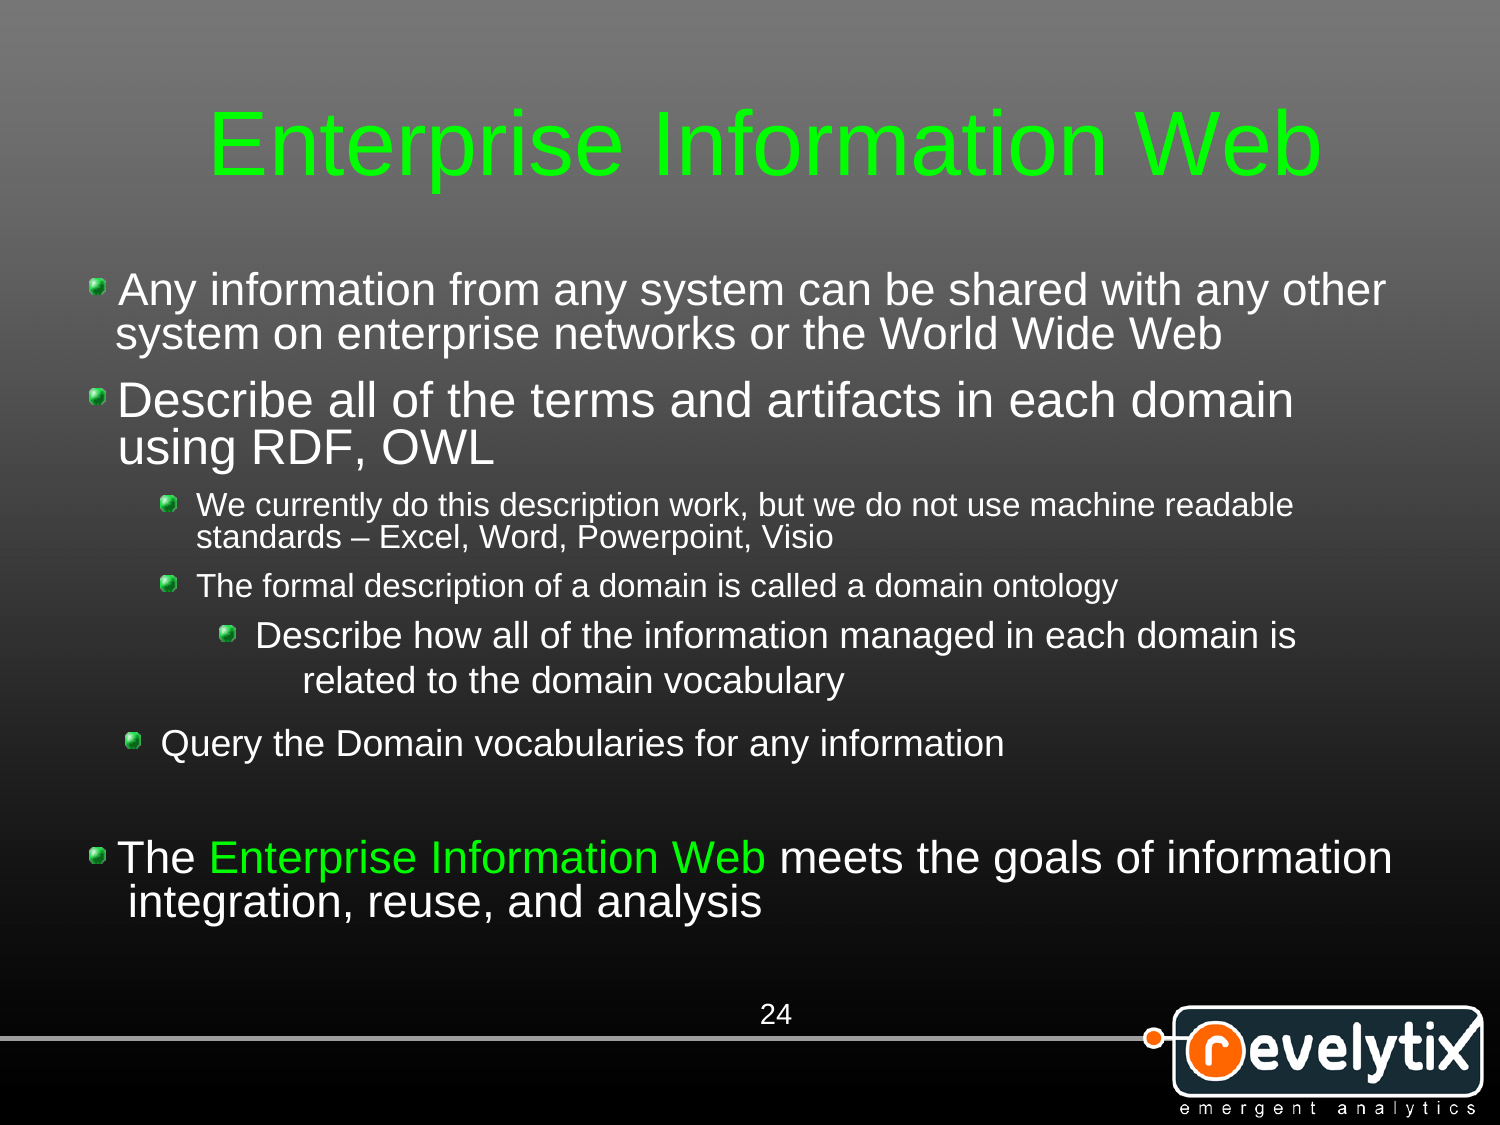

# Enterprise Information Web
 Any information from any system can be shared with any other system on enterprise networks or the World Wide Web
 Describe all of the terms and artifacts in each domain using RDF, OWL
We currently do this description work, but we do not use machine readable standards – Excel, Word, Powerpoint, Visio
The formal description of a domain is called a domain ontology
Describe how all of the information managed in each domain is related to the domain vocabulary
Query the Domain vocabularies for any information
 The Enterprise Information Web meets the goals of information integration, reuse, and analysis
24